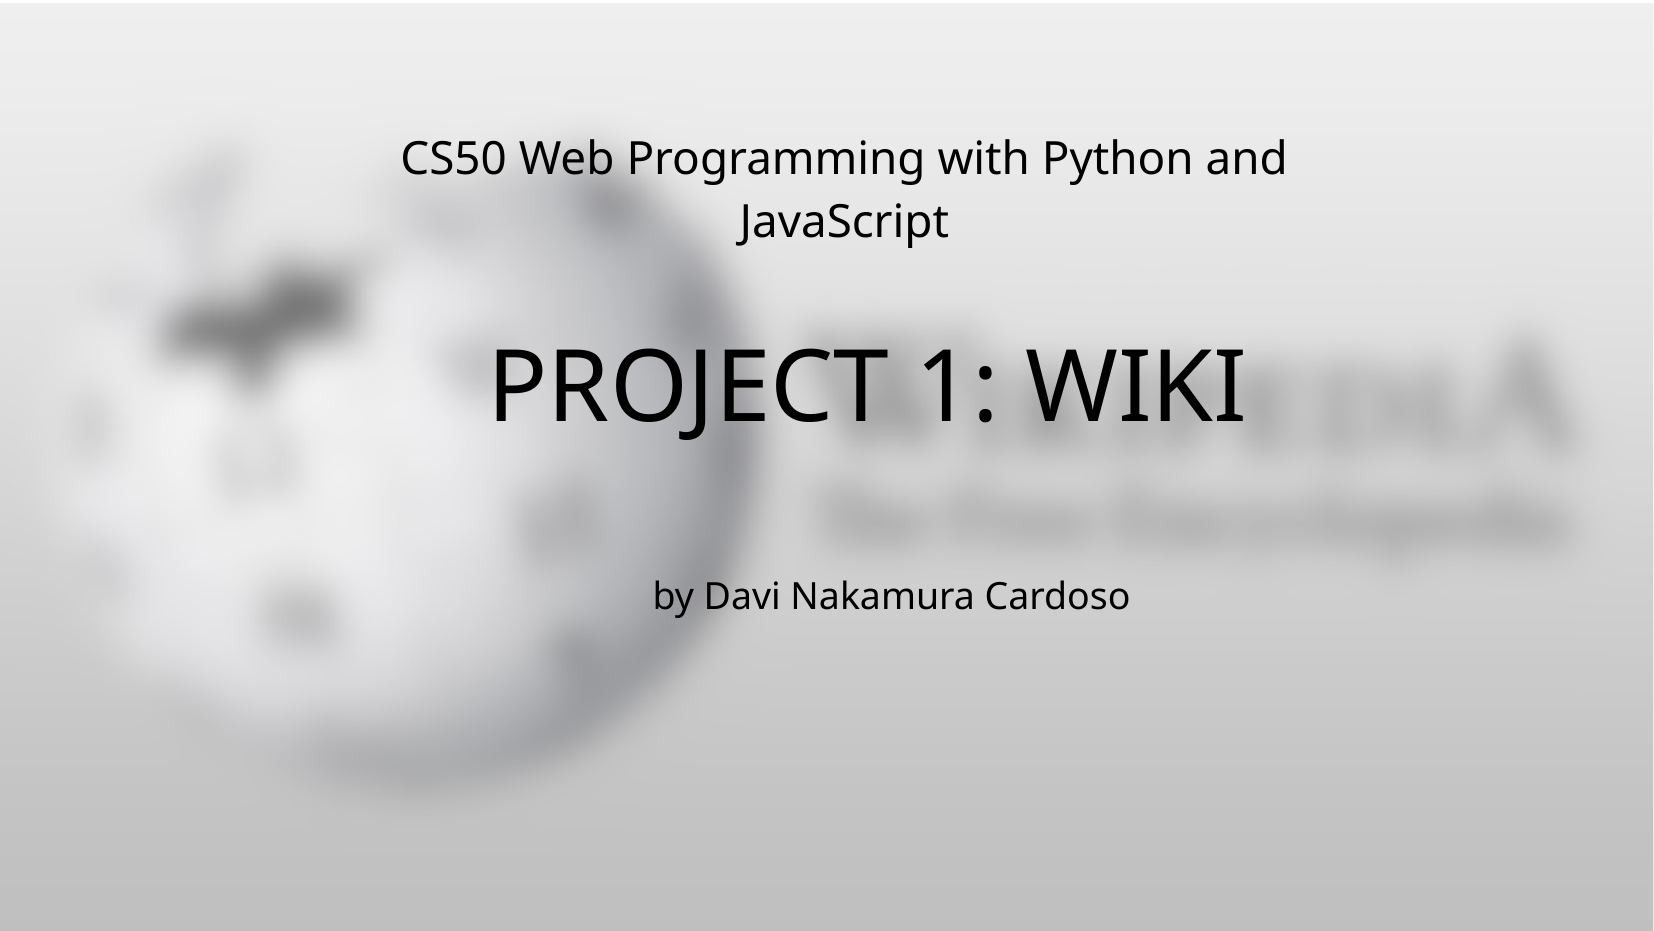

#
CS50 Web Programming with Python and JavaScript
PROJECT 1: WIKI
by Davi Nakamura Cardoso